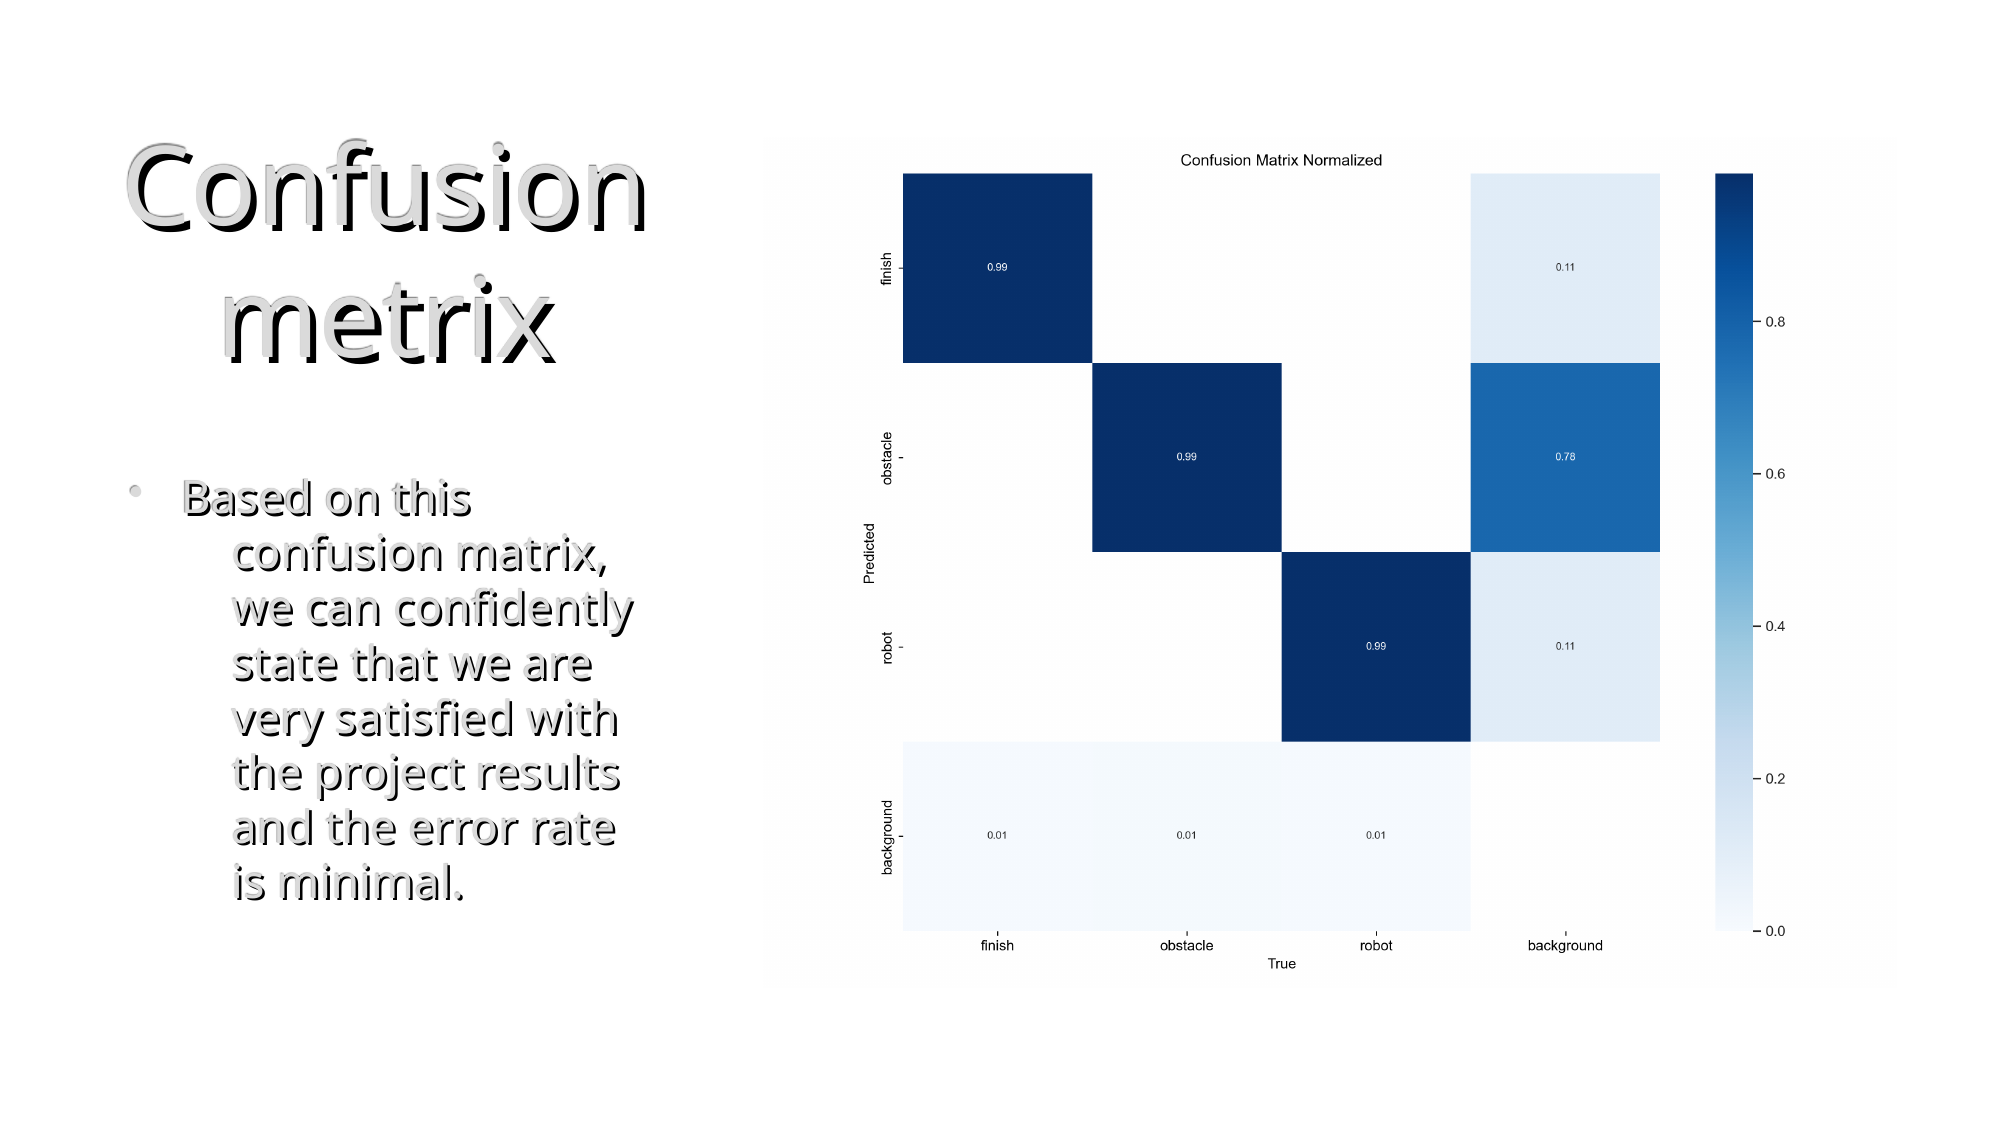

# Confusion metrix
Based on this confusion matrix, we can confidently state that we are very satisfied with the project results and the error rate is minimal.